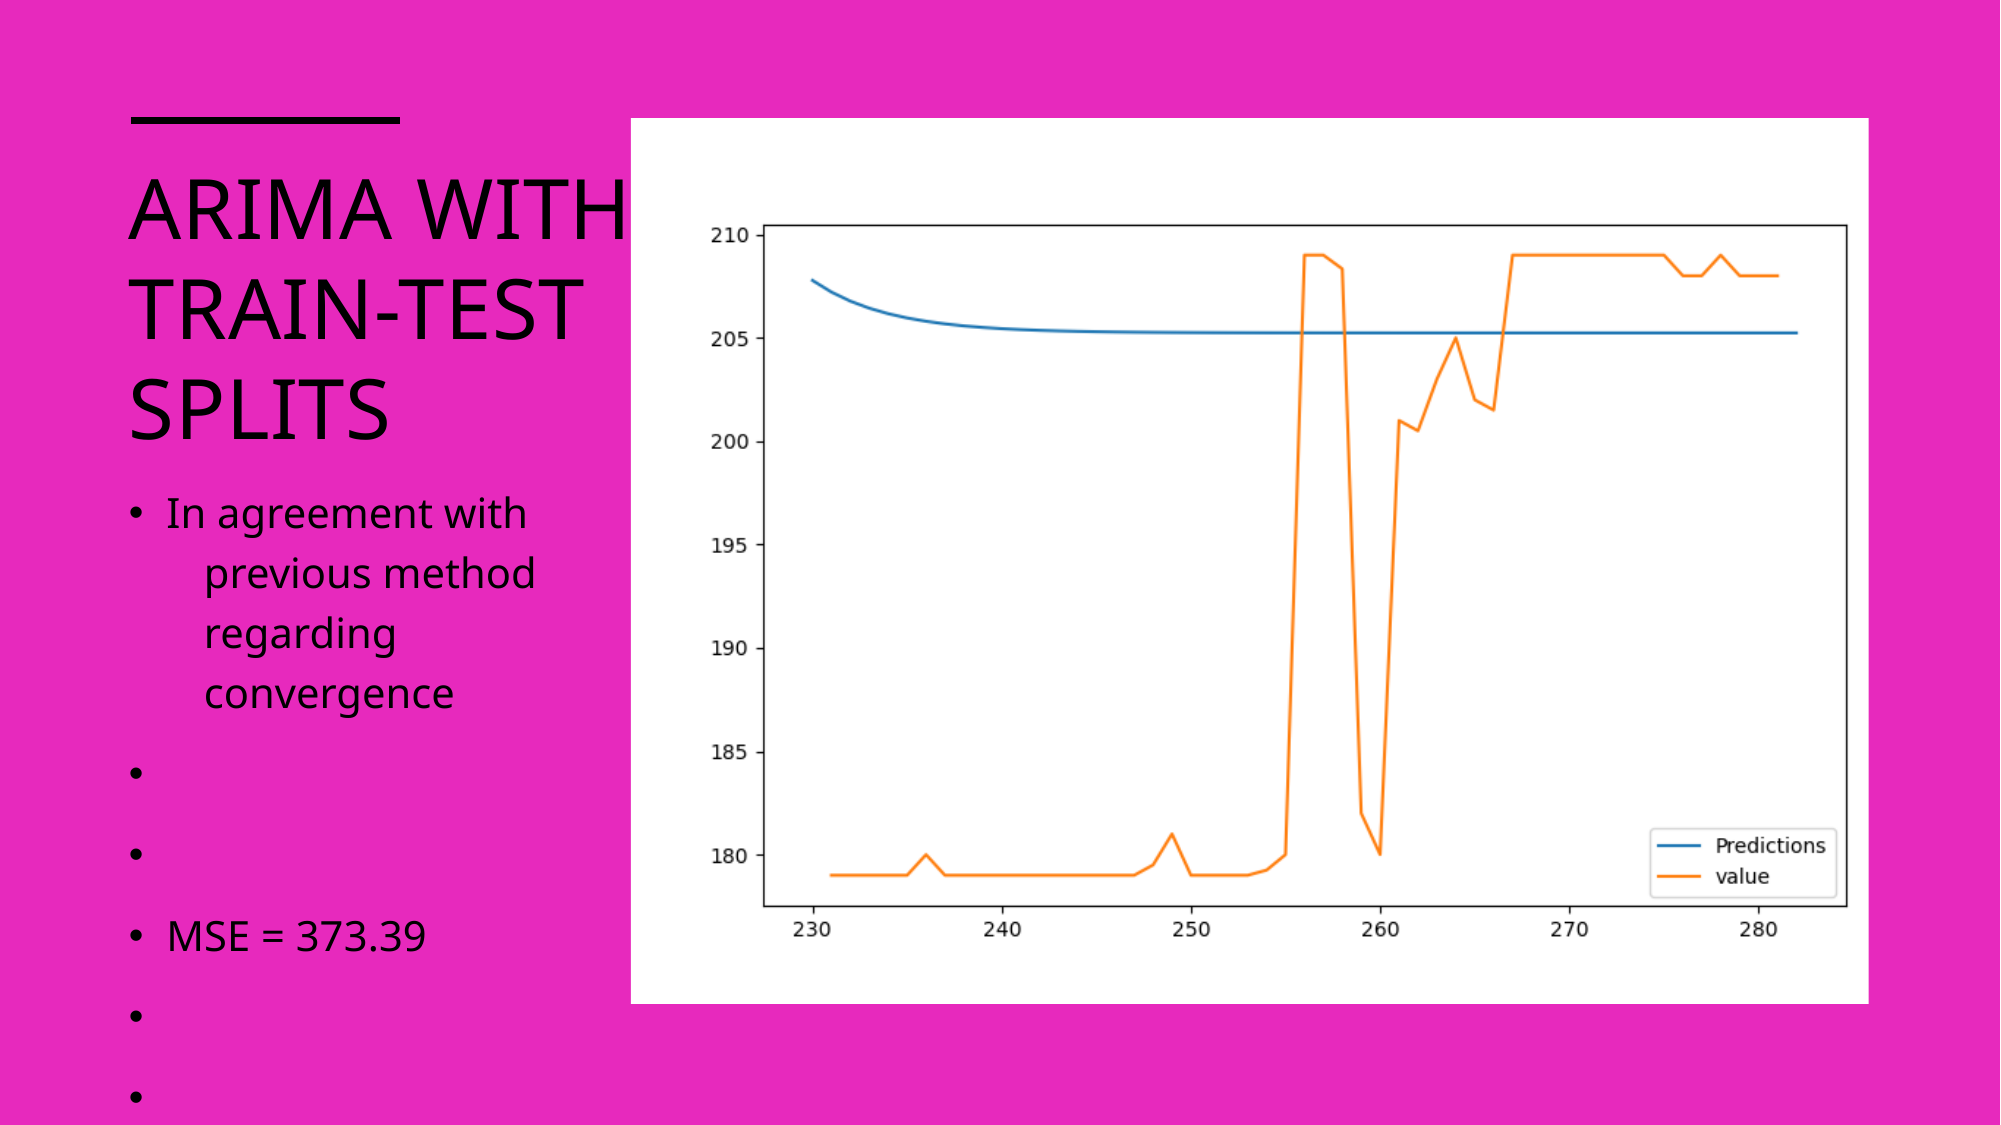

# ARIMA with train-test splits
In agreement with previous method regarding convergence
MSE = 373.39